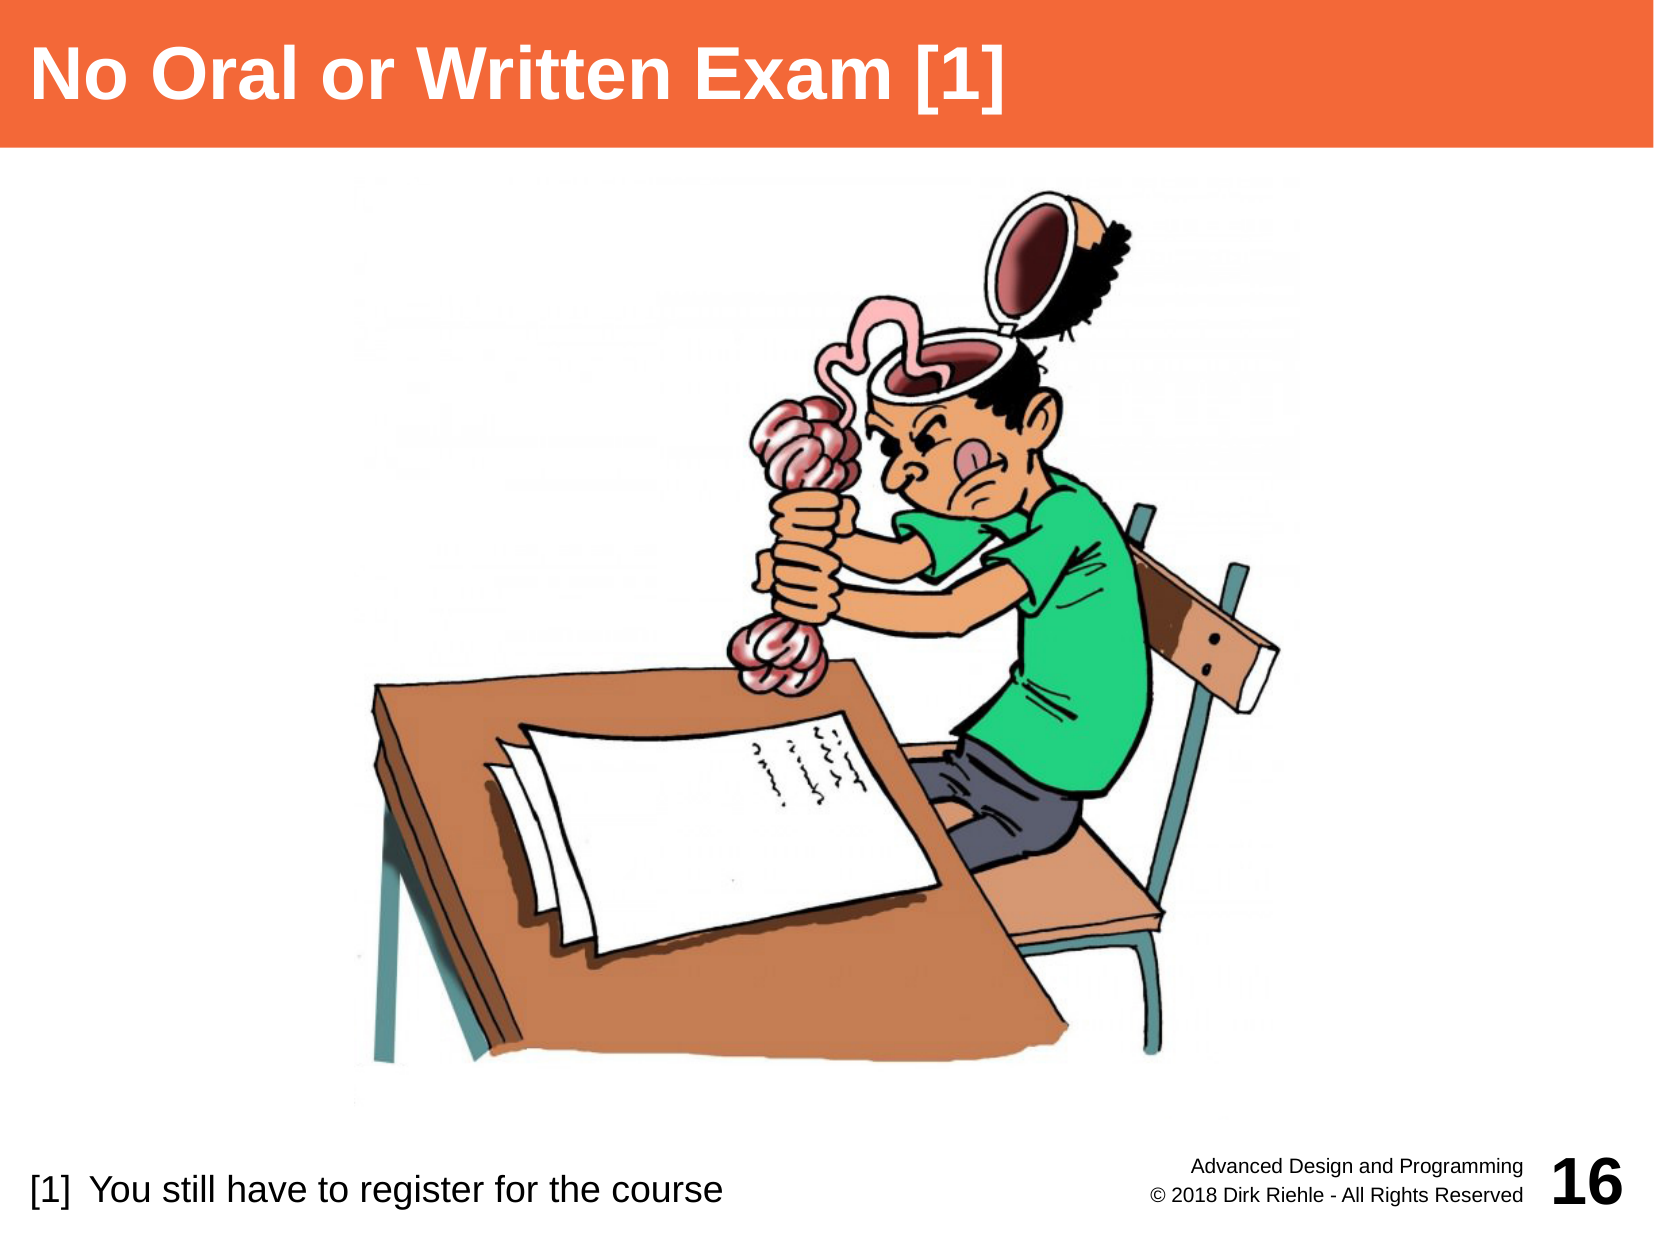

# No Oral or Written Exam [1]
[1]	You still have to register for the course
Advanced Design and Programming
16
© 2018 Dirk Riehle - All Rights Reserved